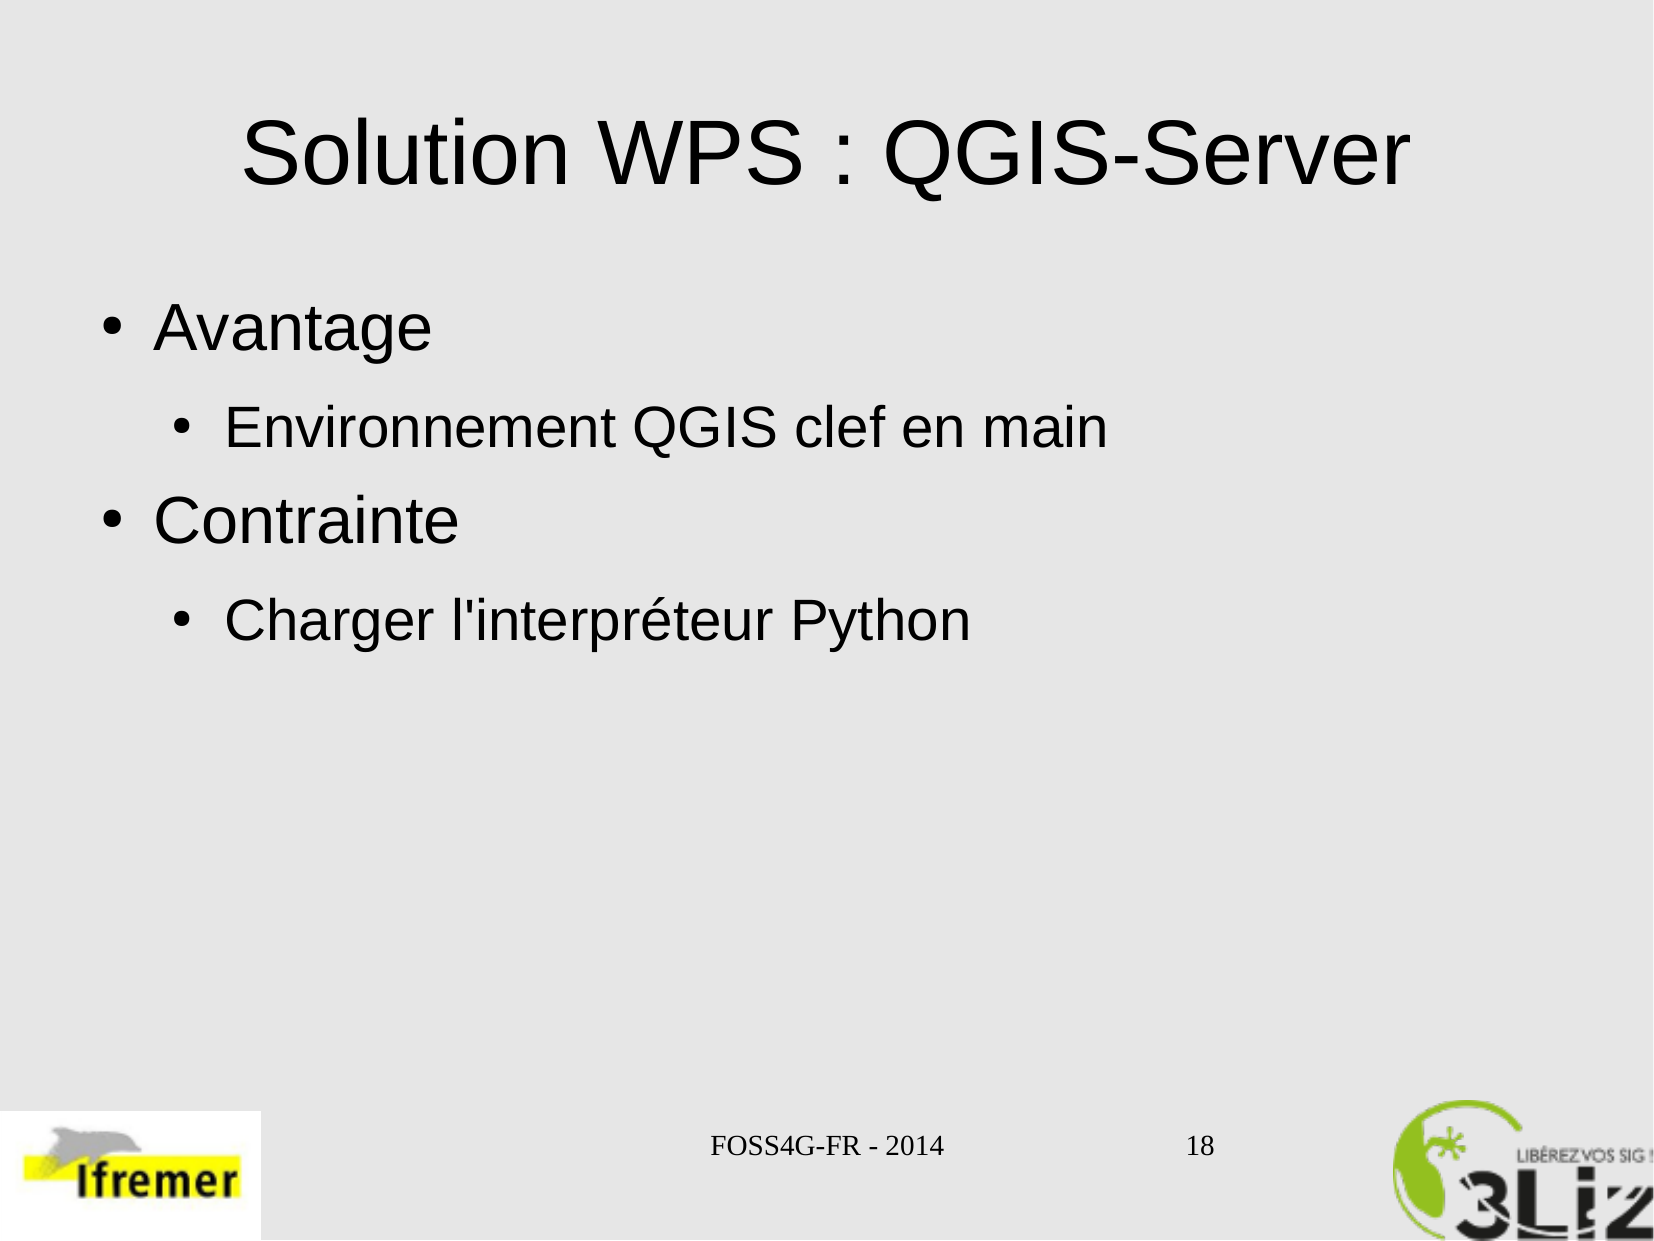

# Solution WPS : QGIS-Server
Avantage
Environnement QGIS clef en main
Contrainte
Charger l'interpréteur Python
FOSS4G-FR - 2014
18